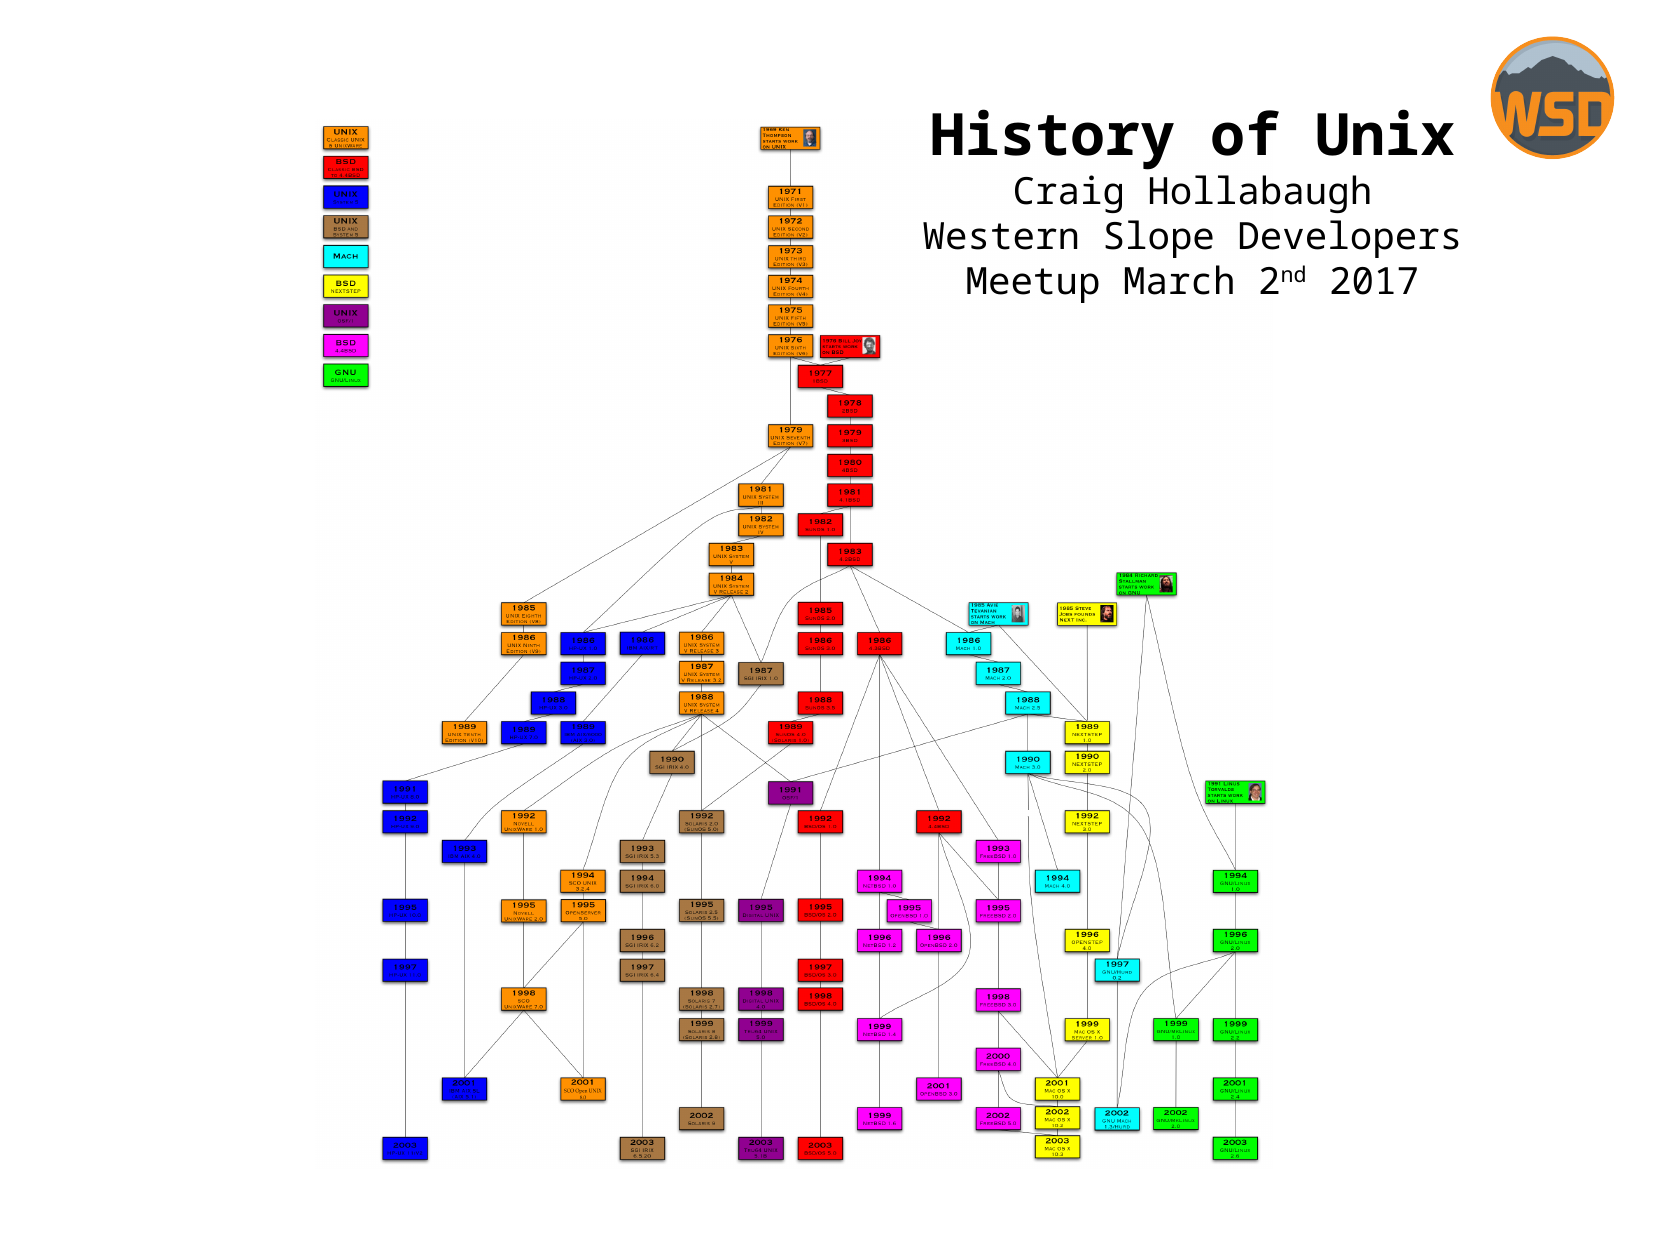

History of Unix
Craig Hollabaugh
Western Slope Developers
Meetup March 2nd 2017